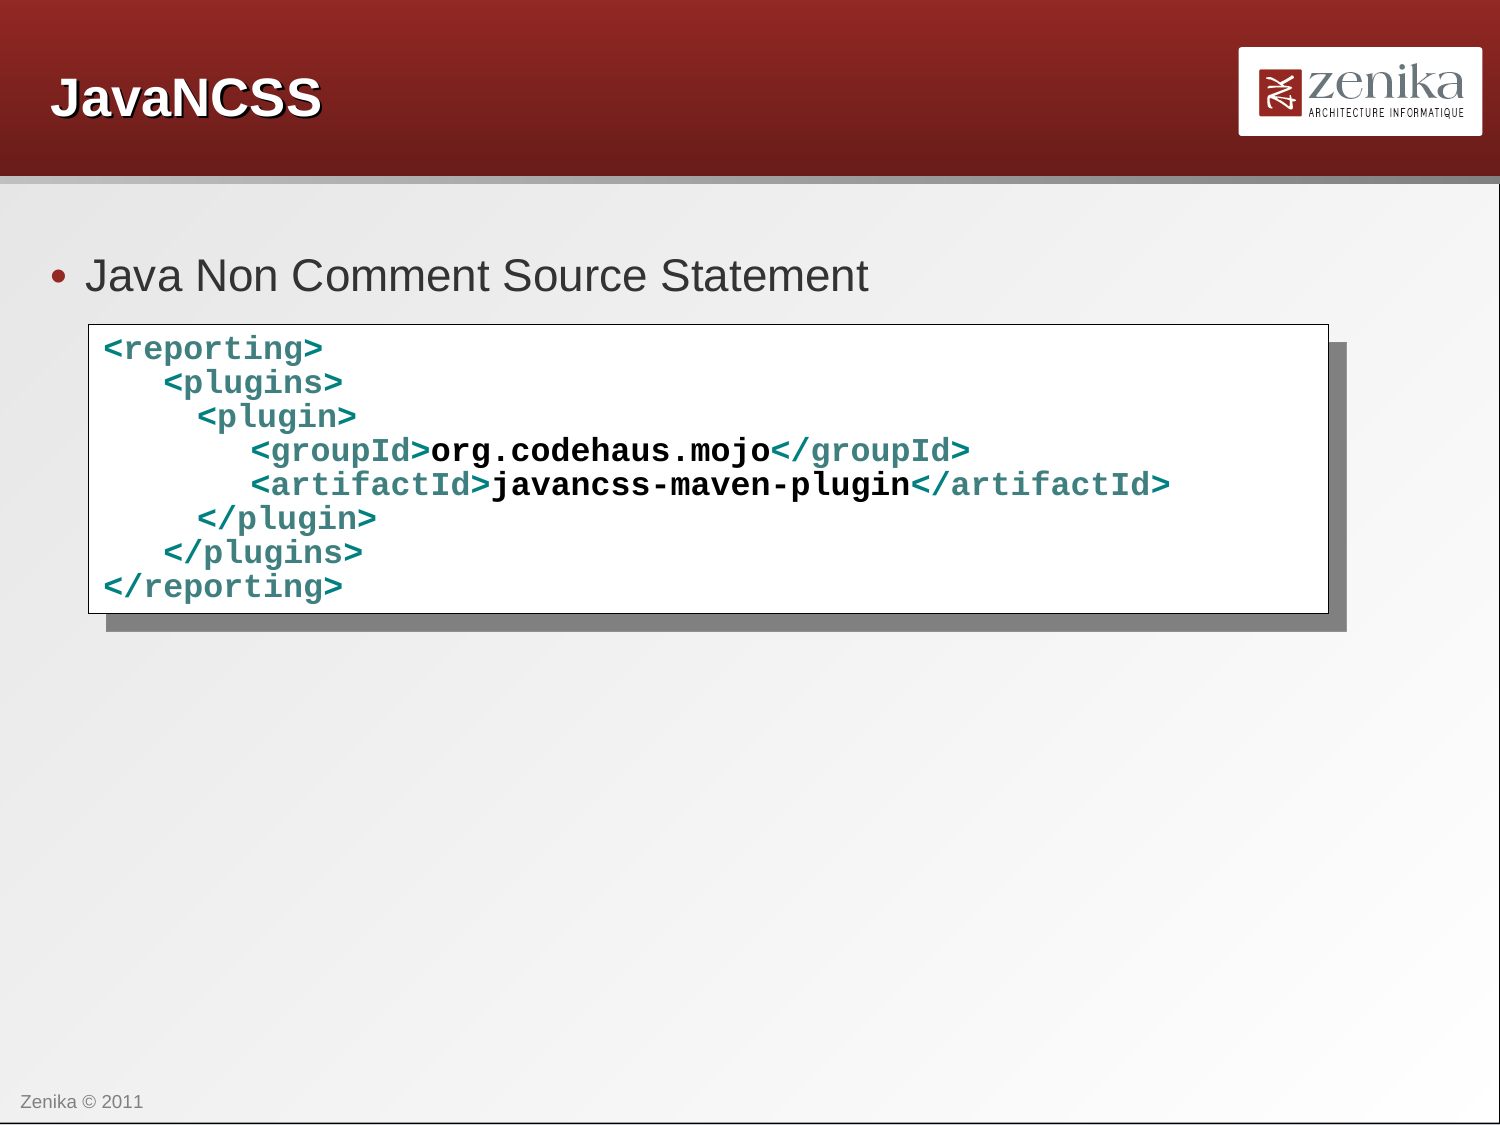

# JavaNCSS
Java Non Comment Source Statement
<reporting>
 <plugins>
	 <plugin>
		<groupId>org.codehaus.mojo</groupId>
		<artifactId>javancss-maven-plugin</artifactId>
	 </plugin>
 </plugins>
</reporting>